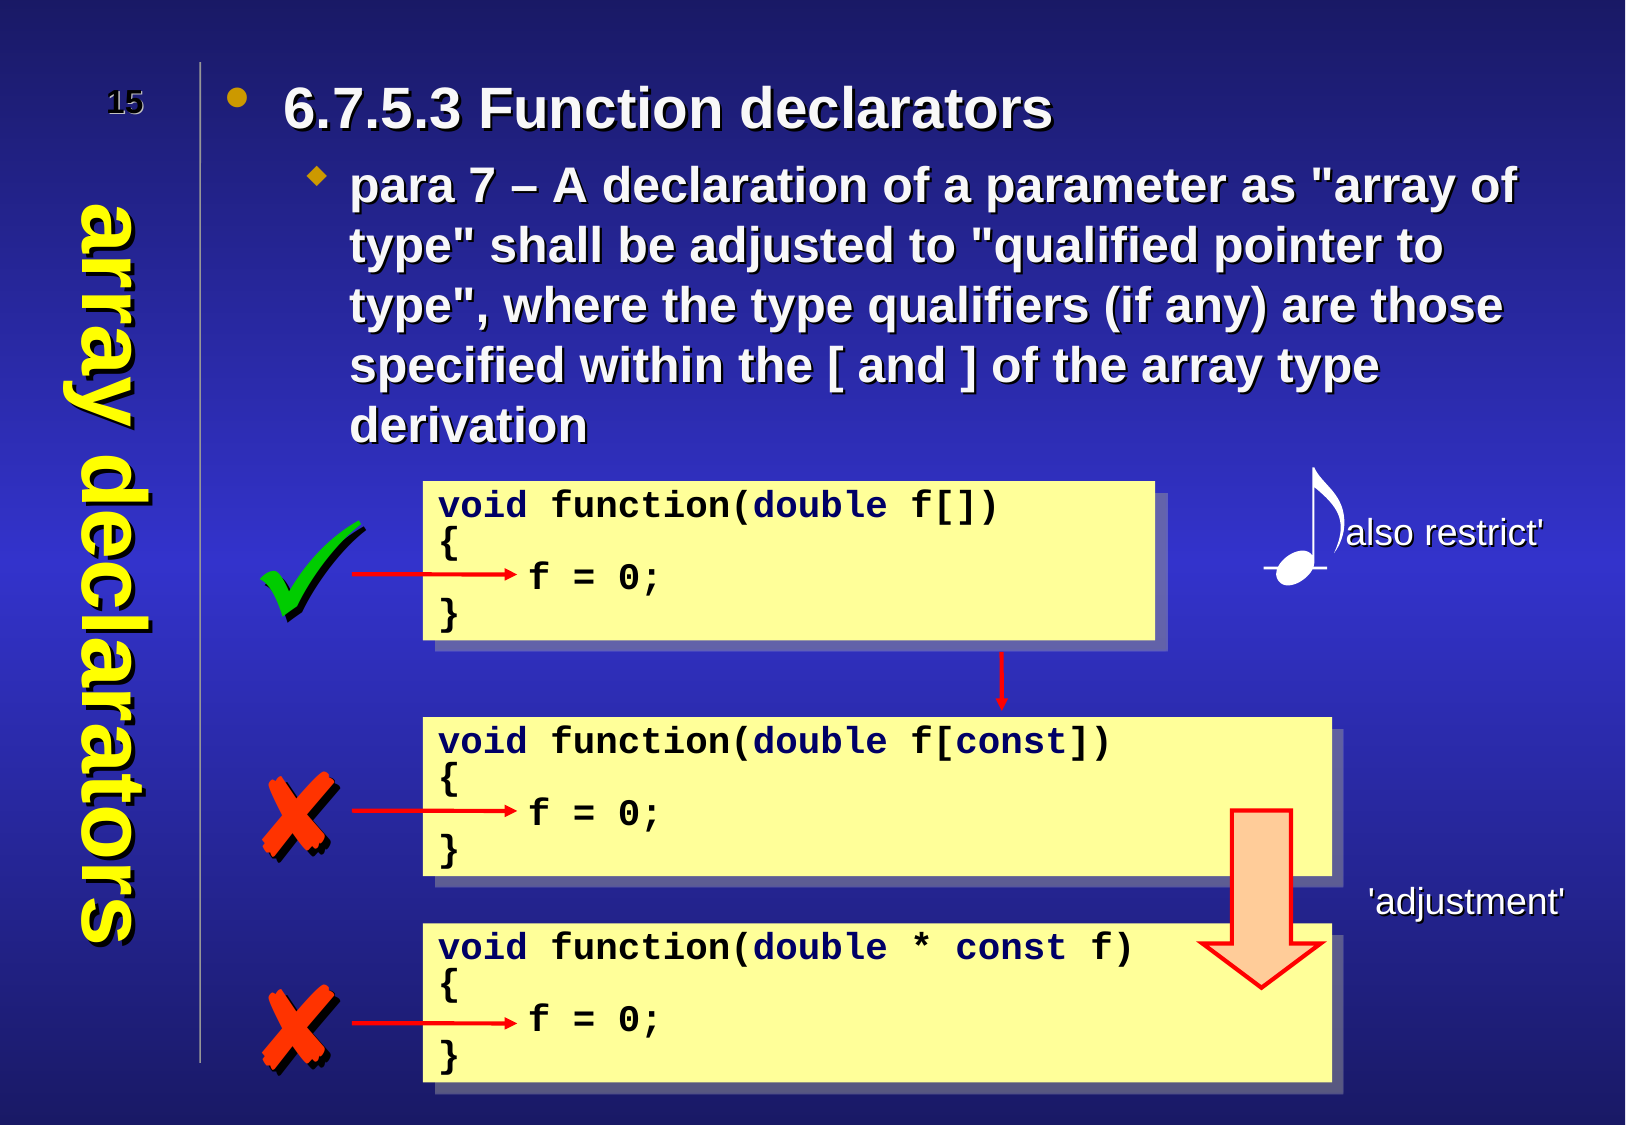

15
6.7.5.3 Function declarators
para 7 – A declaration of a parameter as "array of type" shall be adjusted to "qualified pointer to type", where the type qualifiers (if any) are those specified within the [ and ] of the array type derivation
# array declarators

void function(double f[])
{
 f = 0;
}
also restrict'

void function(double f[const])
{
 f = 0;
}
'adjustment'

void function(double * const f)
{
 f = 0;
}